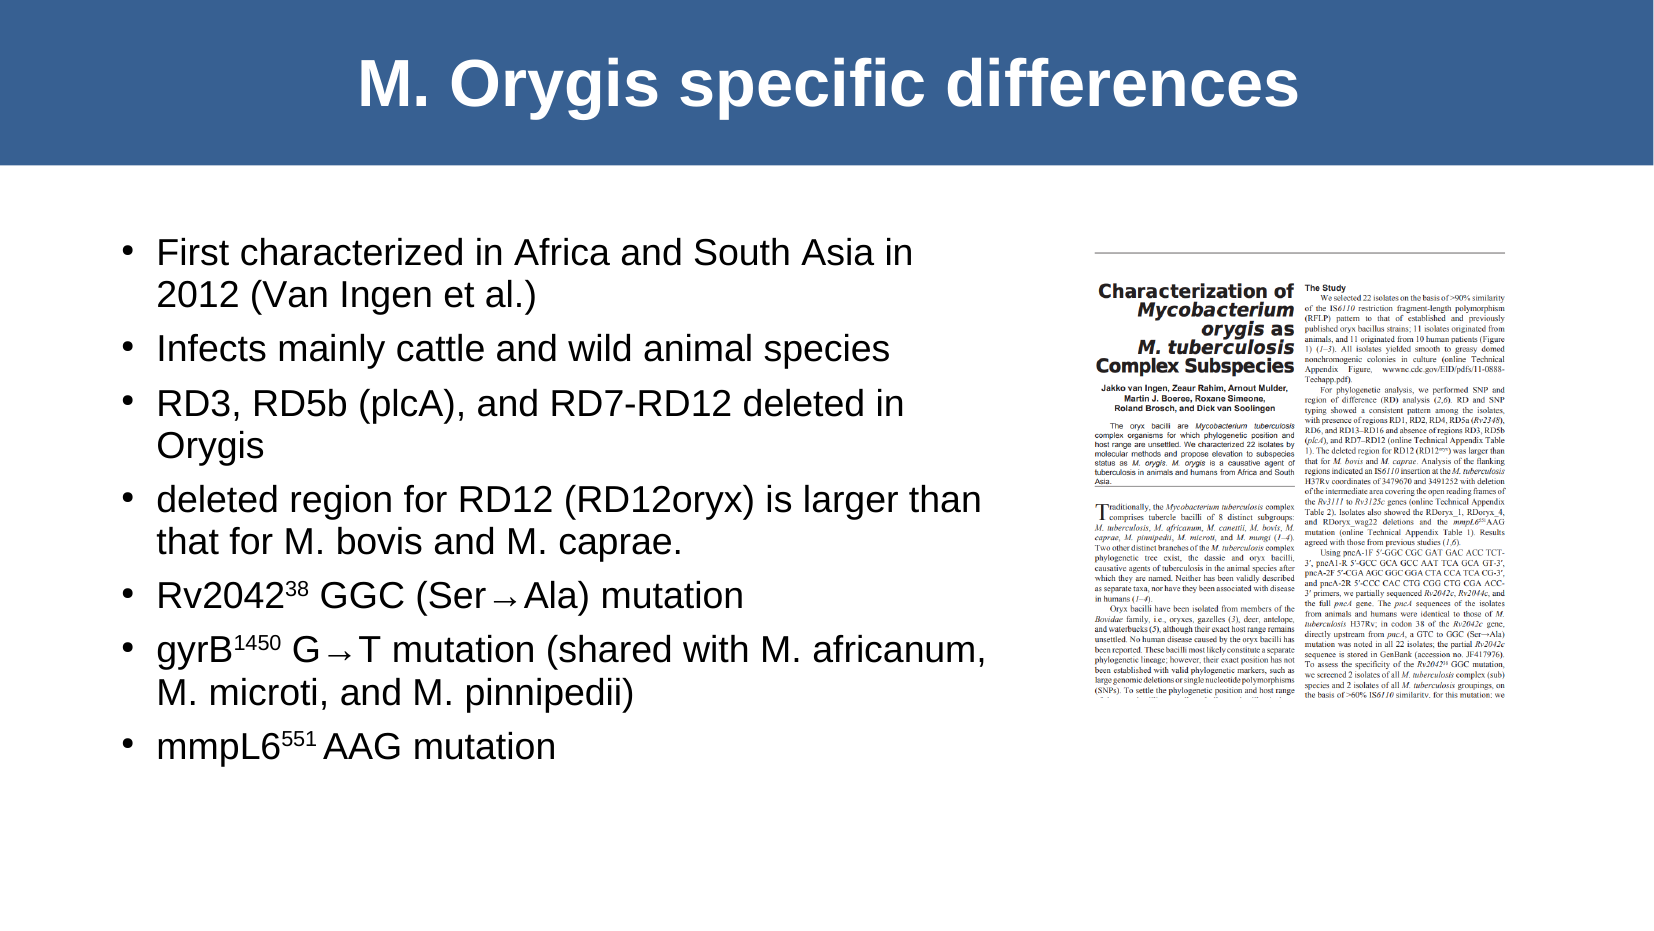

M. Orygis specific differences
First characterized in Africa and South Asia in 2012 (Van Ingen et al.)
Infects mainly cattle and wild animal species
RD3, RD5b (plcA), and RD7-RD12 deleted in Orygis
deleted region for RD12 (RD12oryx) is larger than that for M. bovis and M. caprae.
Rv204238 GGC (Ser→Ala) mutation
gyrB1450 G→T mutation (shared with M. africanum, M. microti, and M. pinnipedii)
mmpL6551 AAG mutation